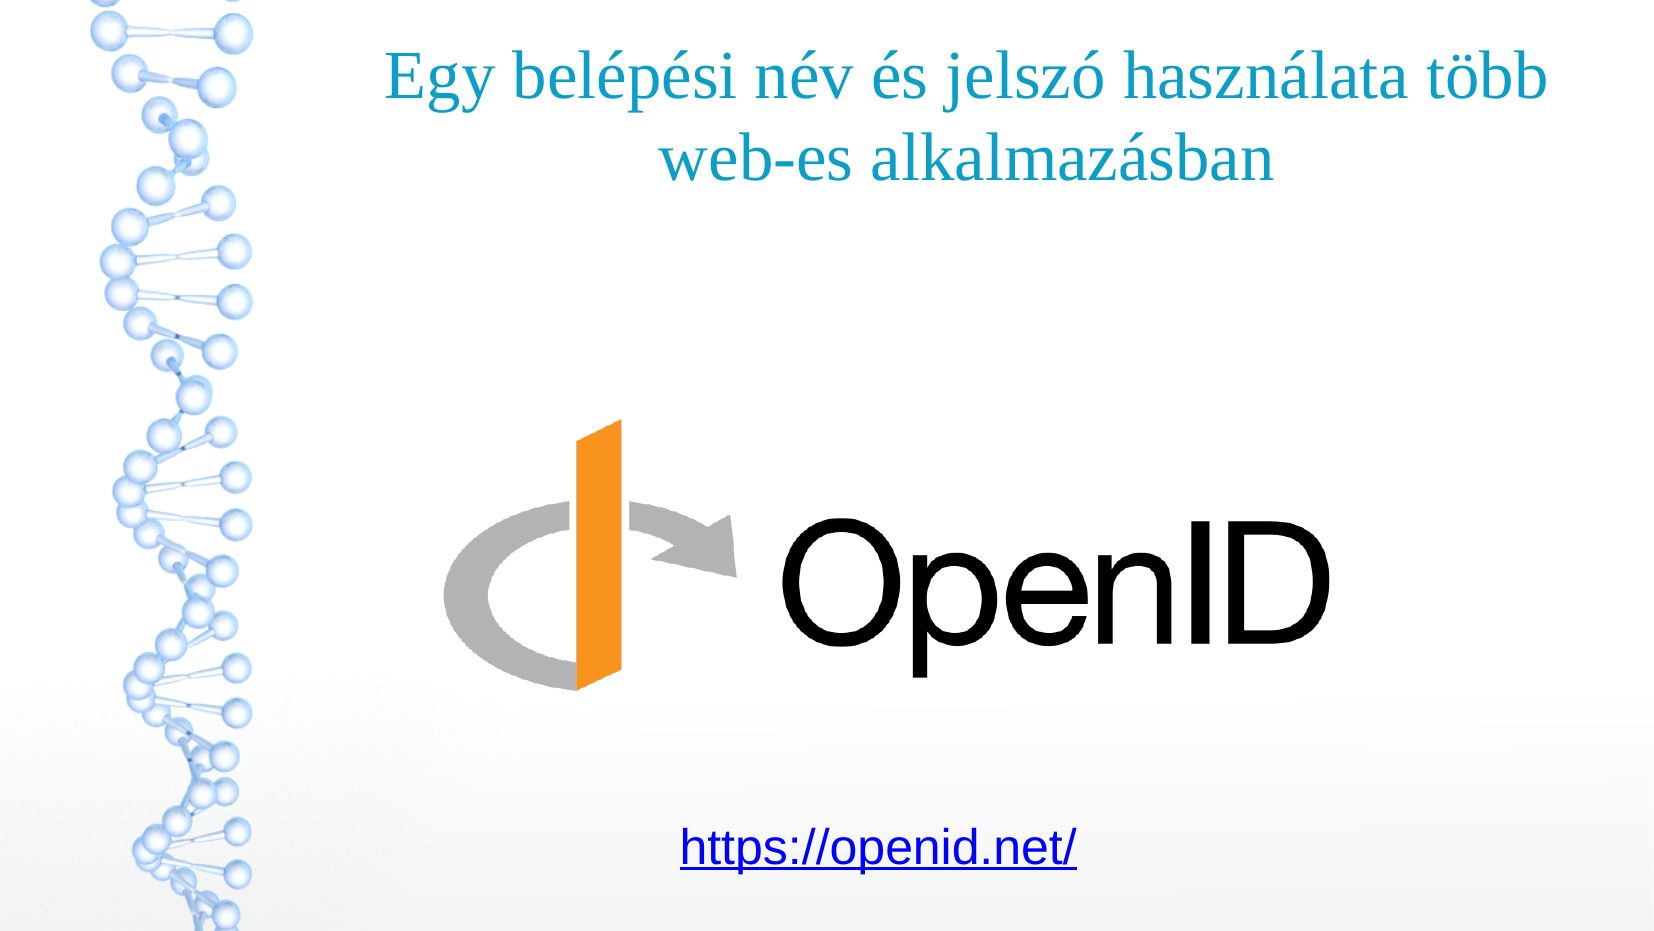

Egy belépési név és jelszó használata több web-es alkalmazásban
https://openid.net/